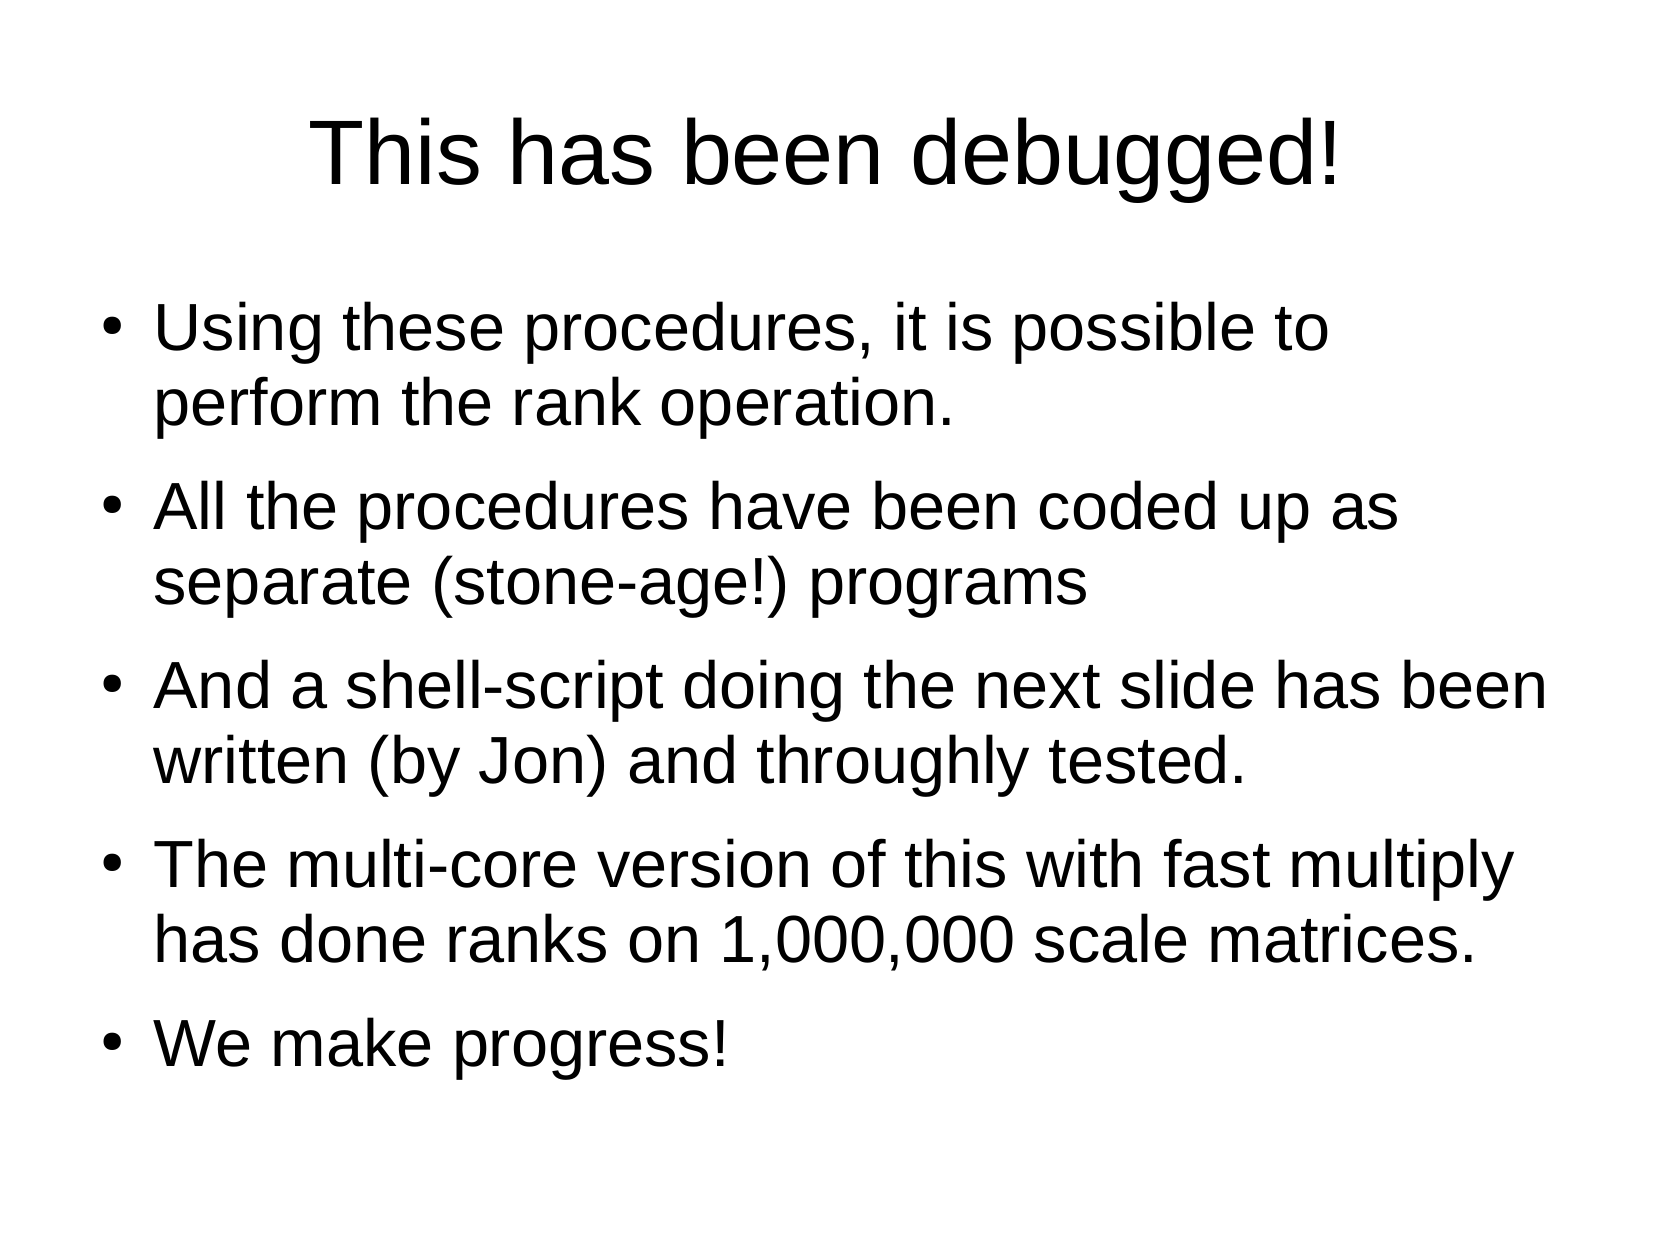

# This has been debugged!
Using these procedures, it is possible to perform the rank operation.
All the procedures have been coded up as separate (stone-age!) programs
And a shell-script doing the next slide has been written (by Jon) and throughly tested.
The multi-core version of this with fast multiply has done ranks on 1,000,000 scale matrices.
We make progress!